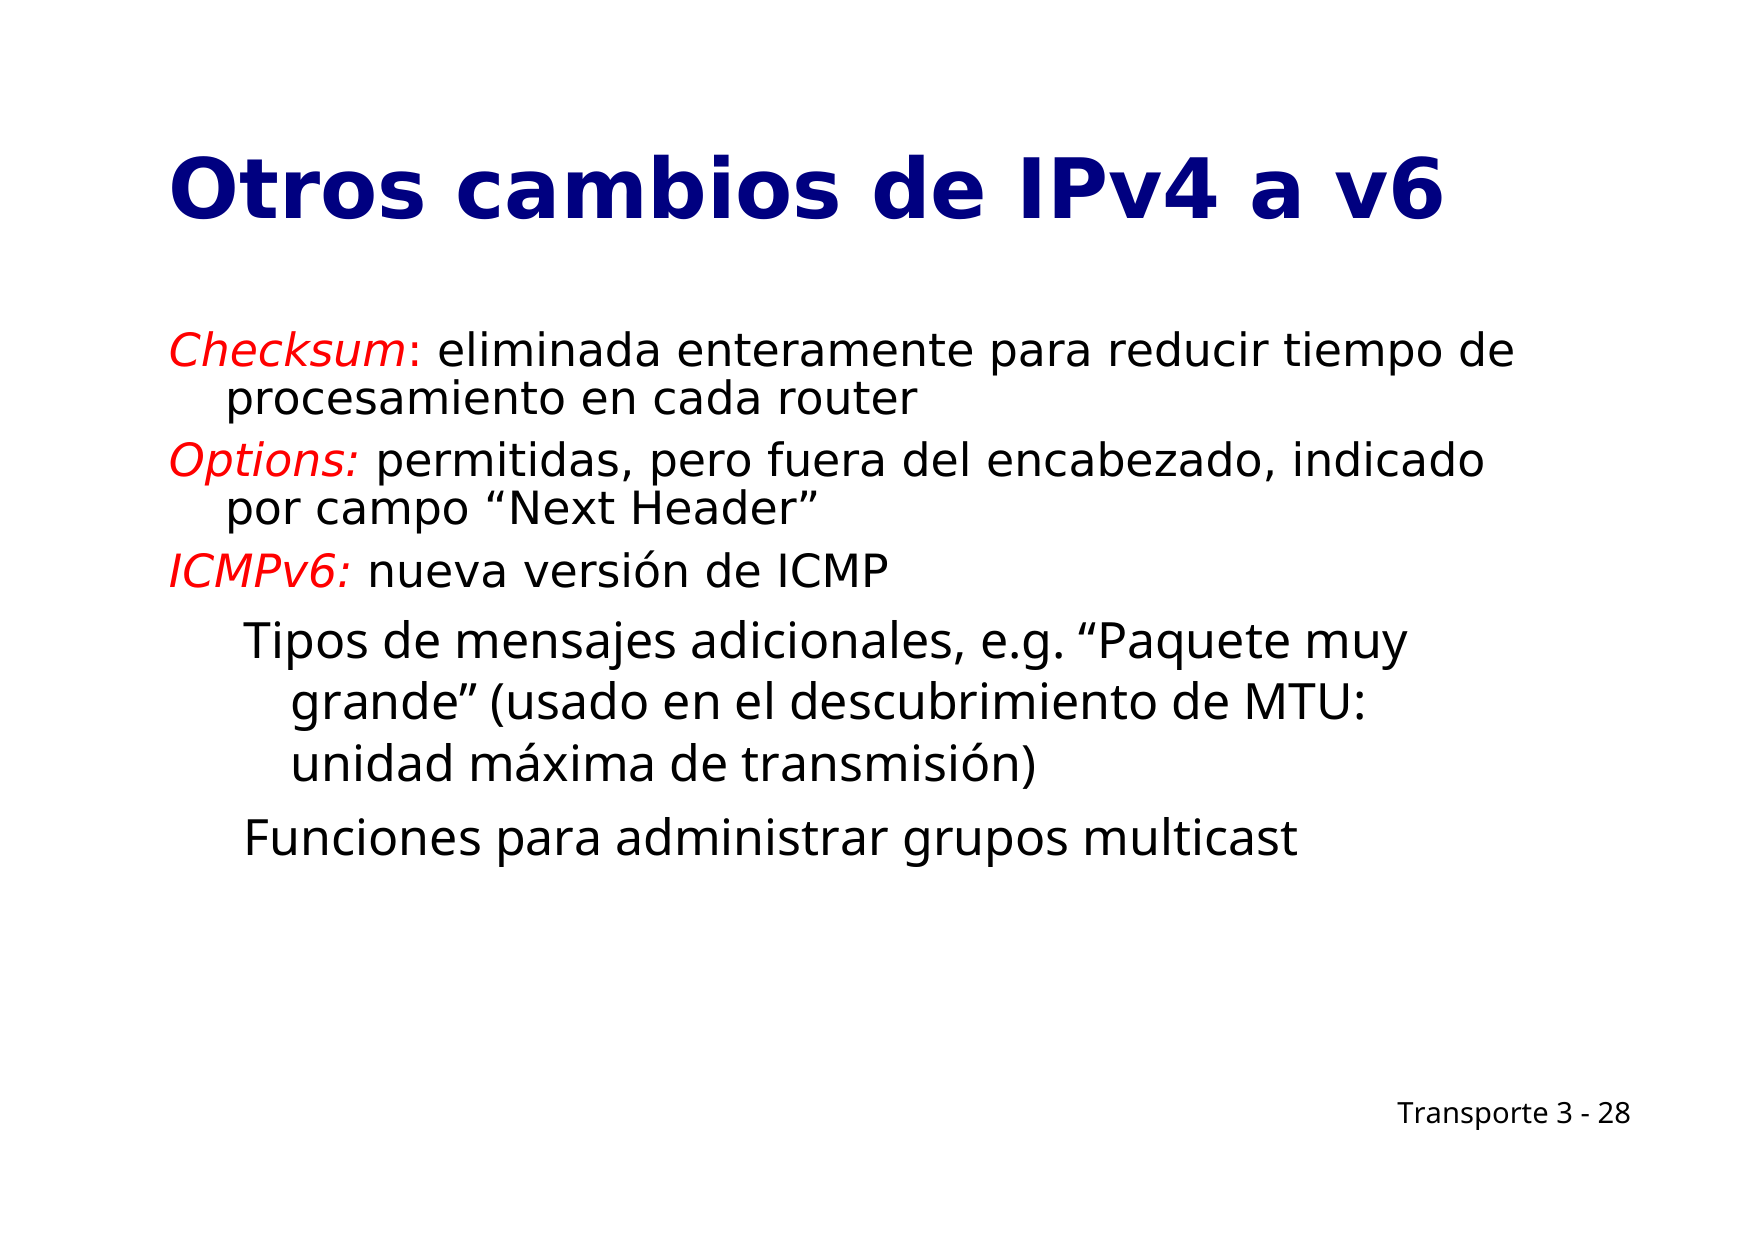

# Otros cambios de IPv4 a v6
Checksum: eliminada enteramente para reducir tiempo de procesamiento en cada router
Options: permitidas, pero fuera del encabezado, indicado por campo “Next Header”
ICMPv6: nueva versión de ICMP
Tipos de mensajes adicionales, e.g. “Paquete muy grande” (usado en el descubrimiento de MTU: unidad máxima de transmisión)
Funciones para administrar grupos multicast